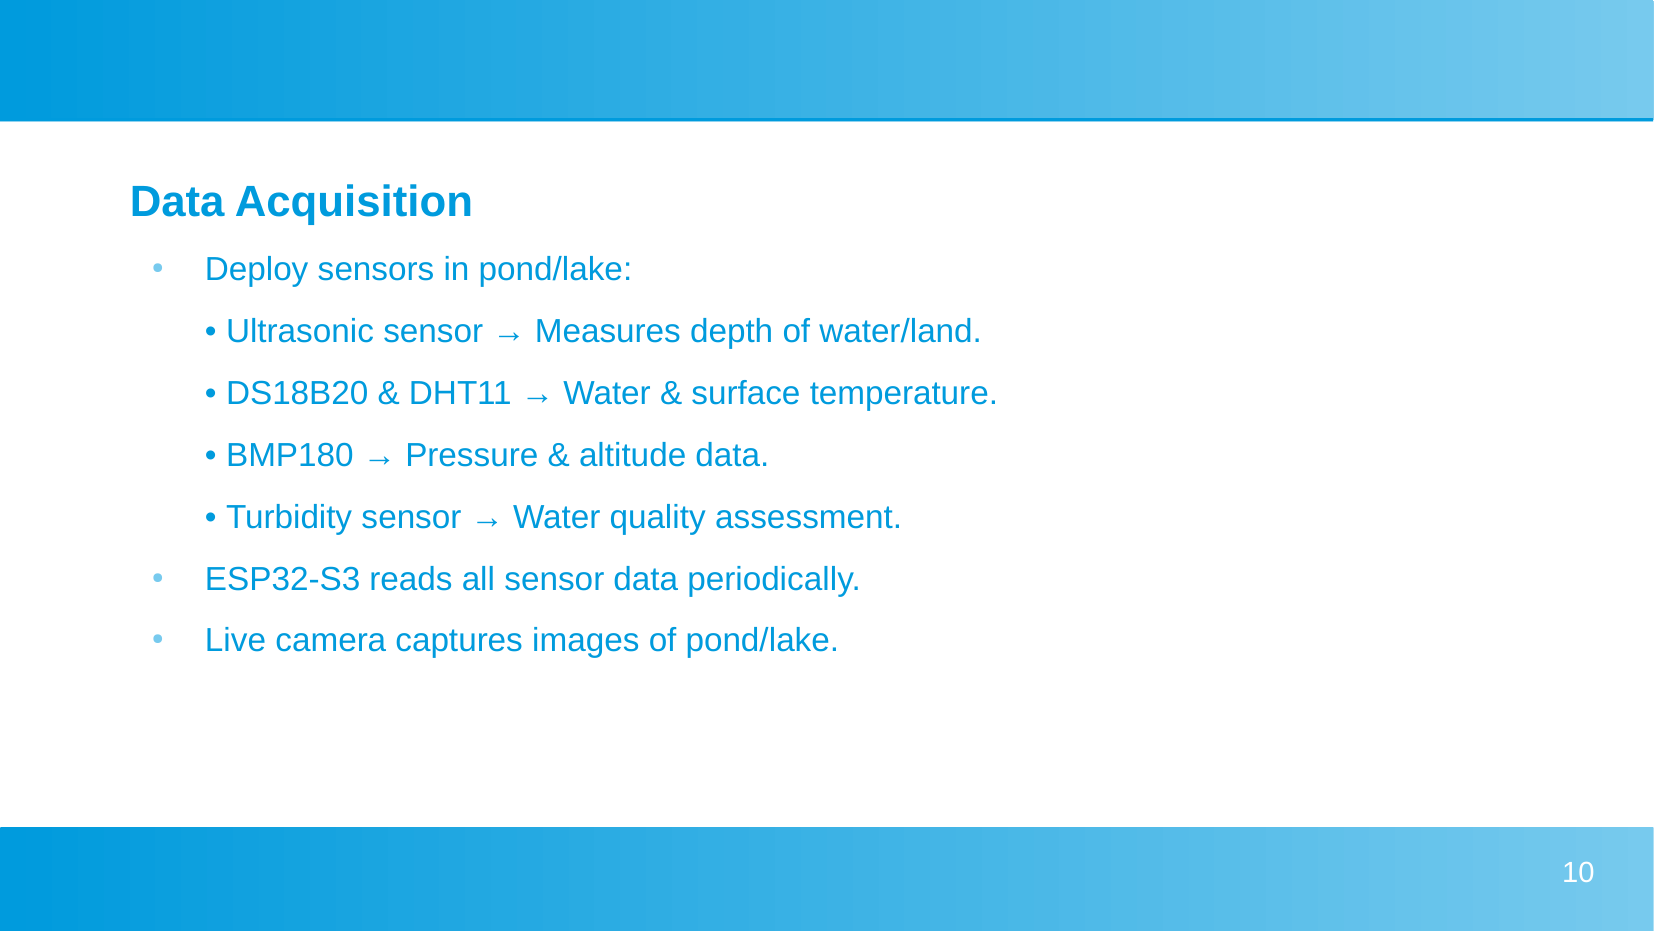

#
Data Acquisition
Deploy sensors in pond/lake:
• Ultrasonic sensor → Measures depth of water/land.
• DS18B20 & DHT11 → Water & surface temperature.
• BMP180 → Pressure & altitude data.
• Turbidity sensor → Water quality assessment.
ESP32-S3 reads all sensor data periodically.
Live camera captures images of pond/lake.
10